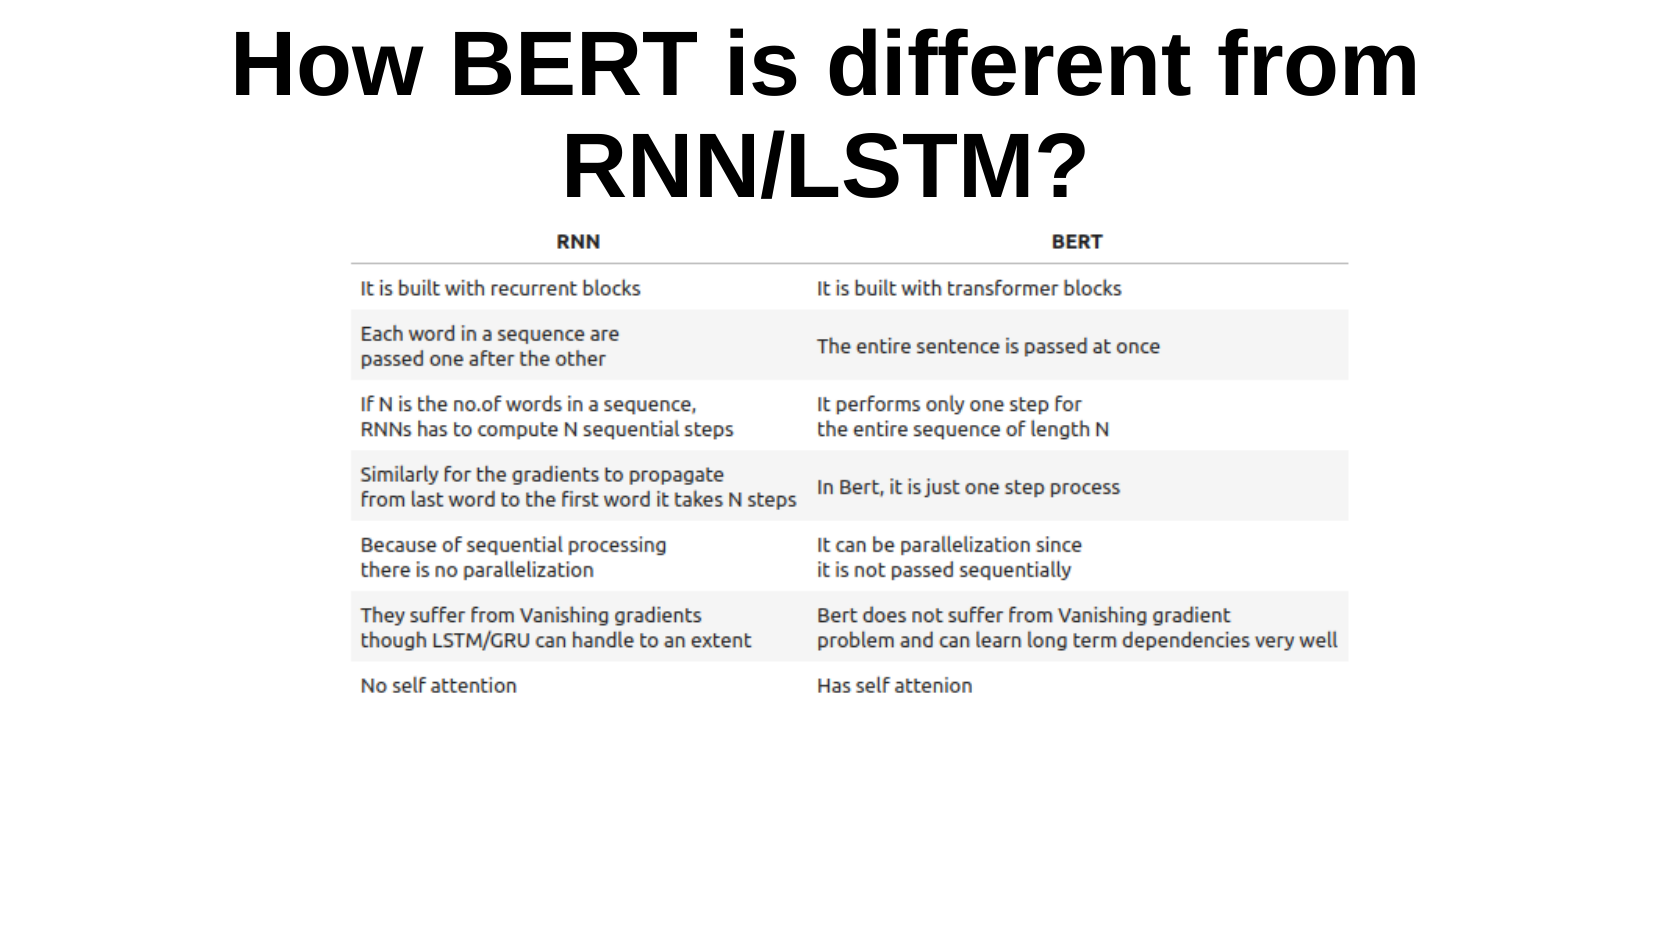

# How BERT is different from RNN/LSTM?